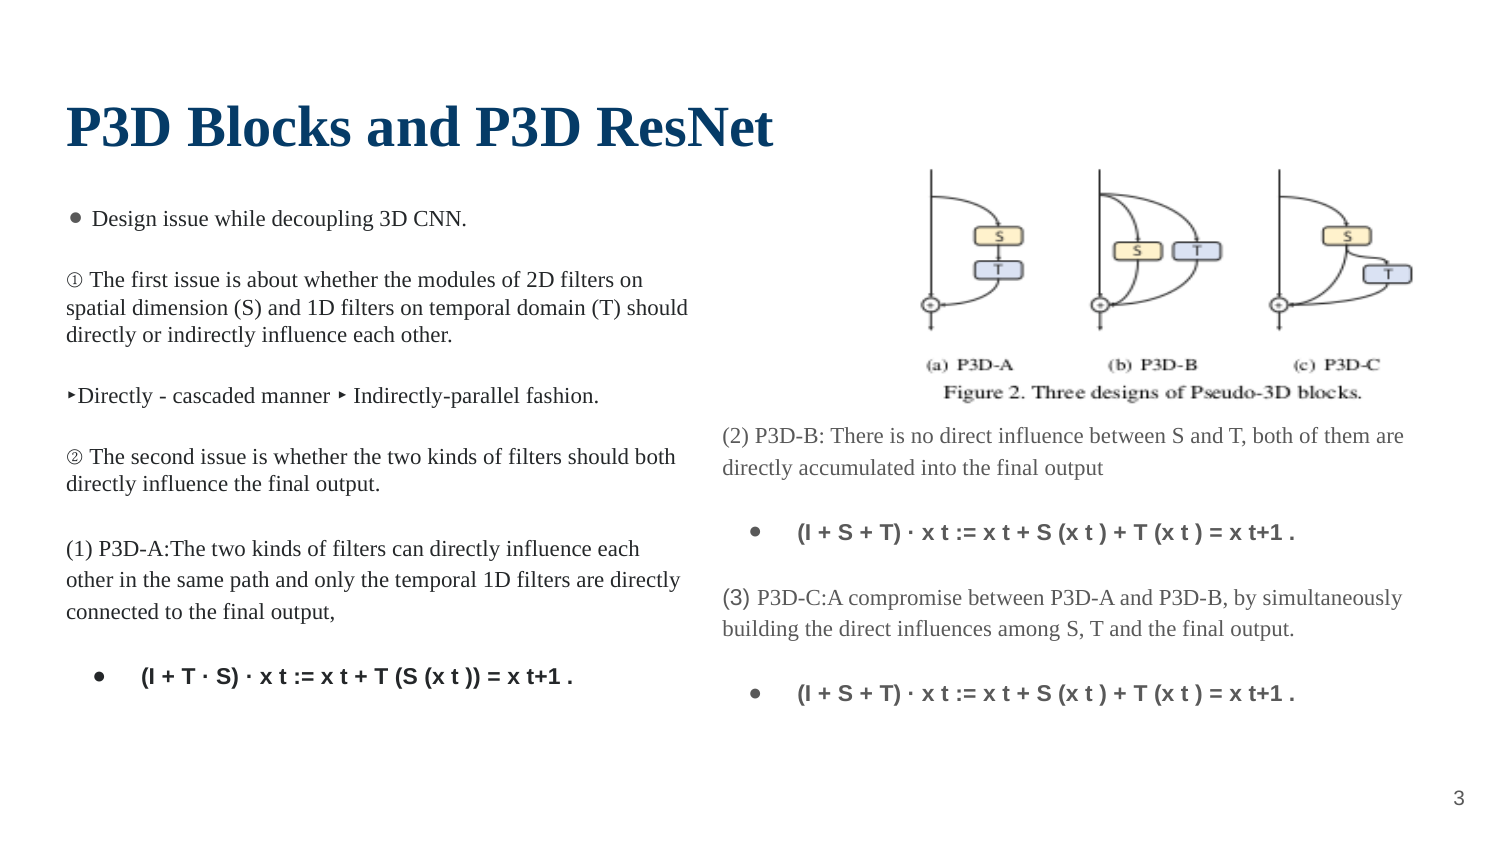

(2) P3D-B: There is no direct influence between S and T, both of them are directly accumulated into the final output
(I + S + T) · x t := x t + S (x t ) + T (x t ) = x t+1 .
(3) P3D-C:A compromise between P3D-A and P3D-B, by simultaneously building the direct influences among S, T and the final output.
(I + S + T) · x t := x t + S (x t ) + T (x t ) = x t+1 .
# P3D Blocks and P3D ResNet
⚫ Design issue while decoupling 3D CNN.
① The first issue is about whether the modules of 2D filters on spatial dimension (S) and 1D filters on temporal domain (T) should directly or indirectly influence each other.
‣Directly - cascaded manner ‣ Indirectly-parallel fashion.
② The second issue is whether the two kinds of filters should both directly influence the final output.
(1) P3D-A:The two kinds of filters can directly influence each other in the same path and only the temporal 1D filters are directly connected to the final output,
(I + T · S) · x t := x t + T (S (x t )) = x t+1 .